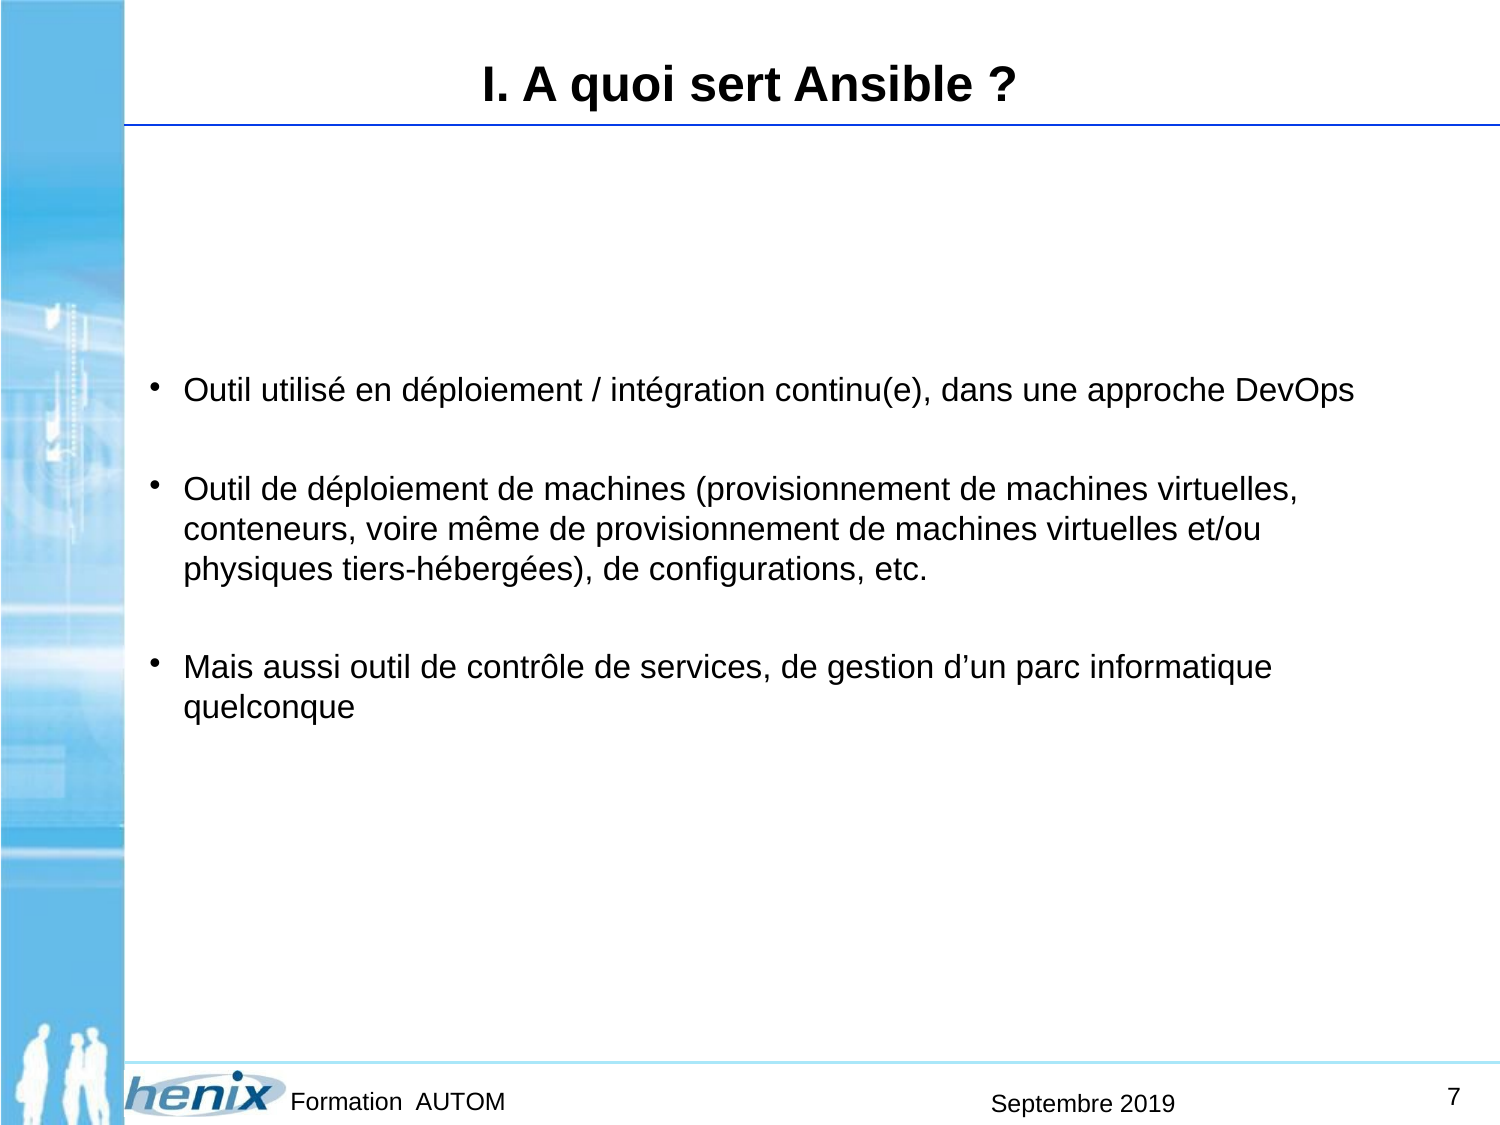

# I. A quoi sert Ansible ?
Outil utilisé en déploiement / intégration continu(e), dans une approche DevOps
Outil de déploiement de machines (provisionnement de machines virtuelles, conteneurs, voire même de provisionnement de machines virtuelles et/ou physiques tiers-hébergées), de configurations, etc.
Mais aussi outil de contrôle de services, de gestion d’un parc informatique quelconque
Formation AUTOM
Septembre 2019